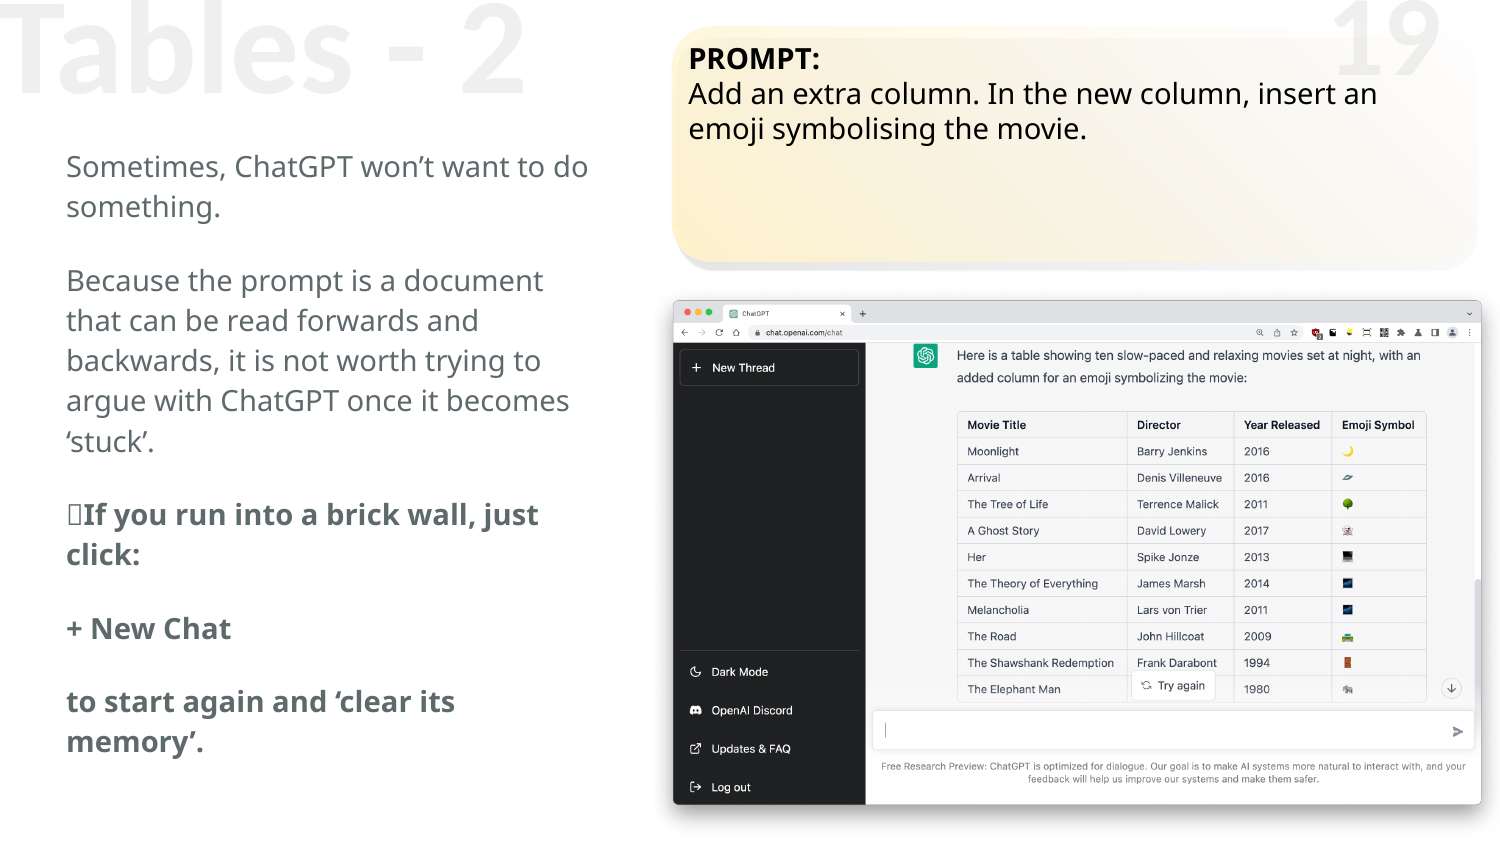

# Tables - 2
Add an extra column. In the new column, insert an emoji symbolising the movie.
Sometimes, ChatGPT won’t want to do something.
Because the prompt is a document that can be read forwards and backwards, it is not worth trying to argue with ChatGPT once it becomes ‘stuck’.
💡If you run into a brick wall, just click:
+ New Chat
to start again and ‘clear its memory’.